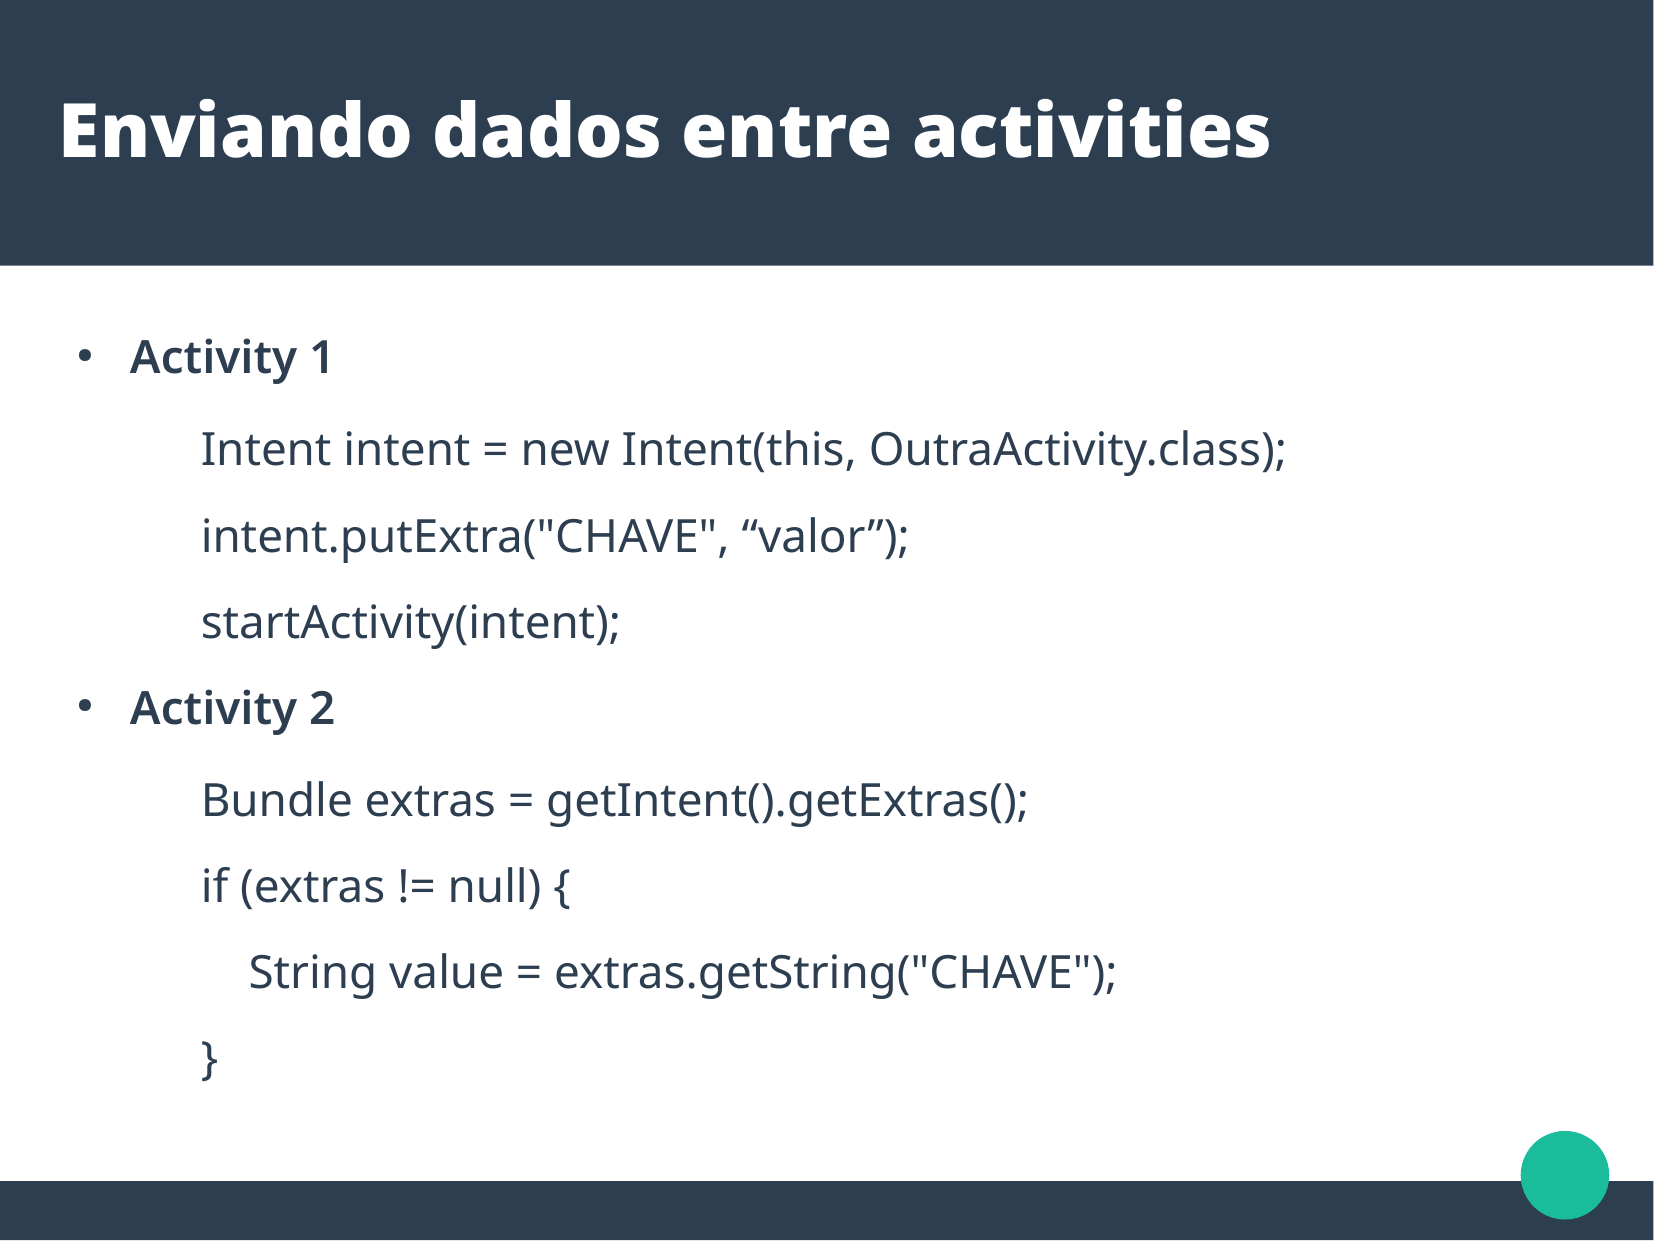

# Enviando dados entre activities
Activity 1
Intent intent = new Intent(this, OutraActivity.class);
intent.putExtra("CHAVE", “valor”);
startActivity(intent);
Activity 2
Bundle extras = getIntent().getExtras();
if (extras != null) {
 String value = extras.getString("CHAVE");
}